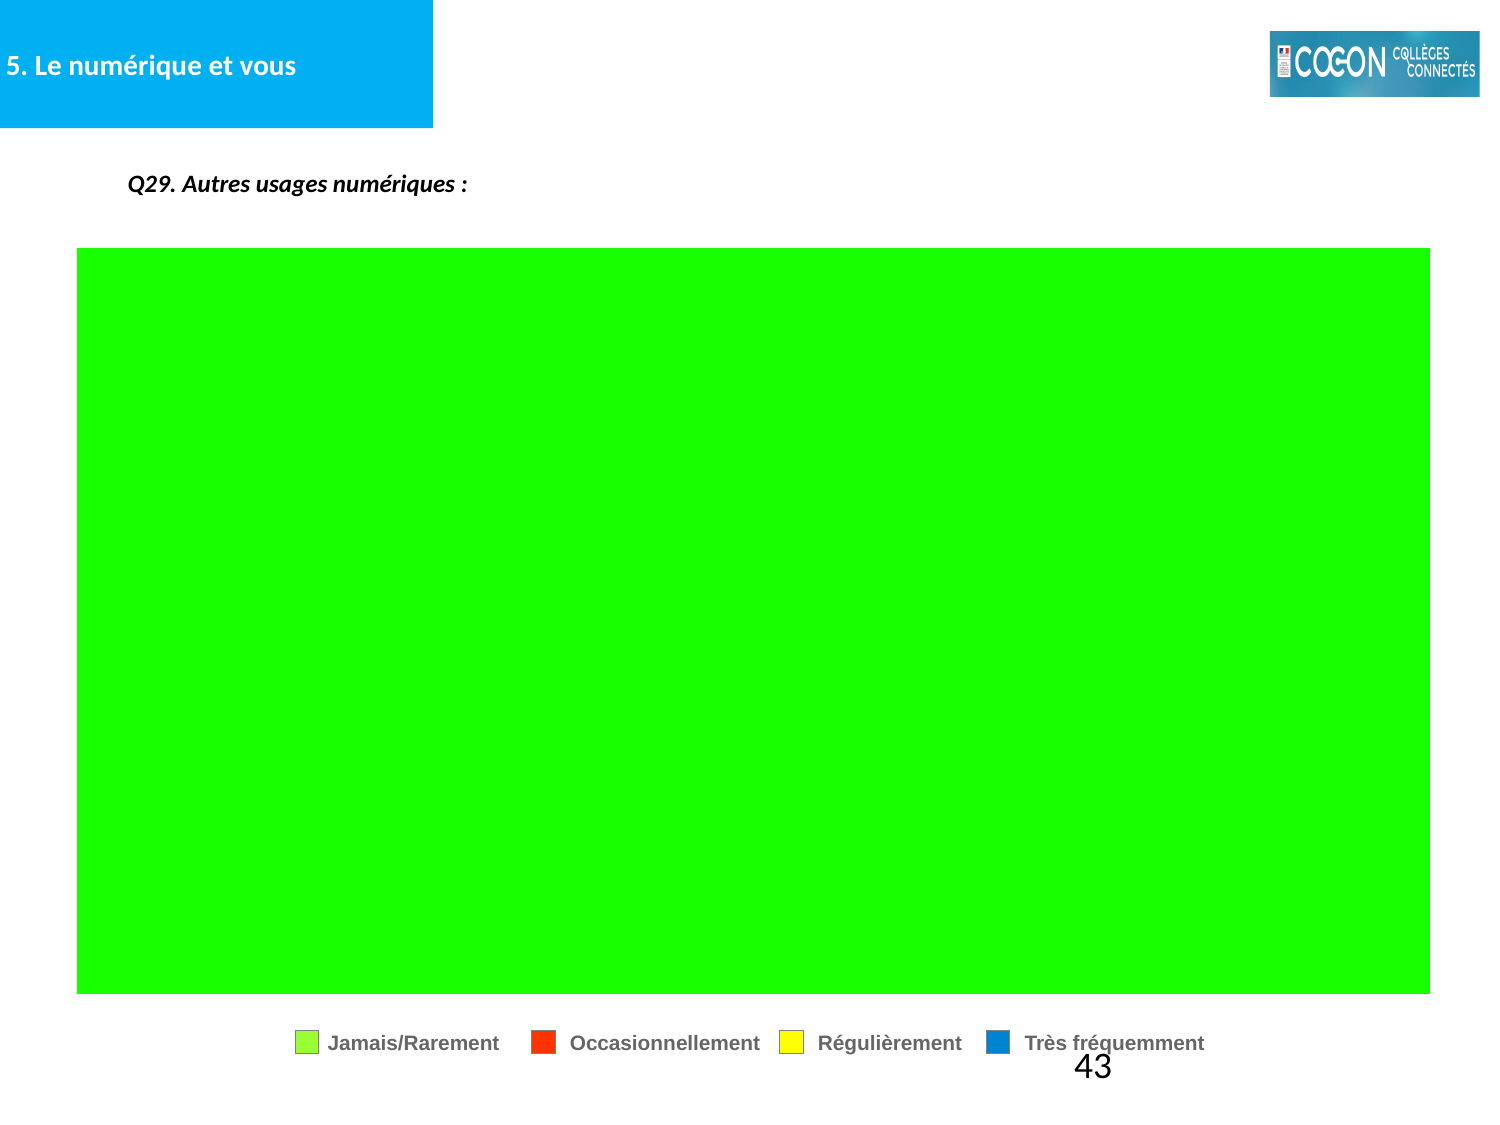

5. Le numérique et vous
Q29. Autres usages numériques :
Jamais/Rarement
Occasionnellement
Régulièrement
Très fréquemment